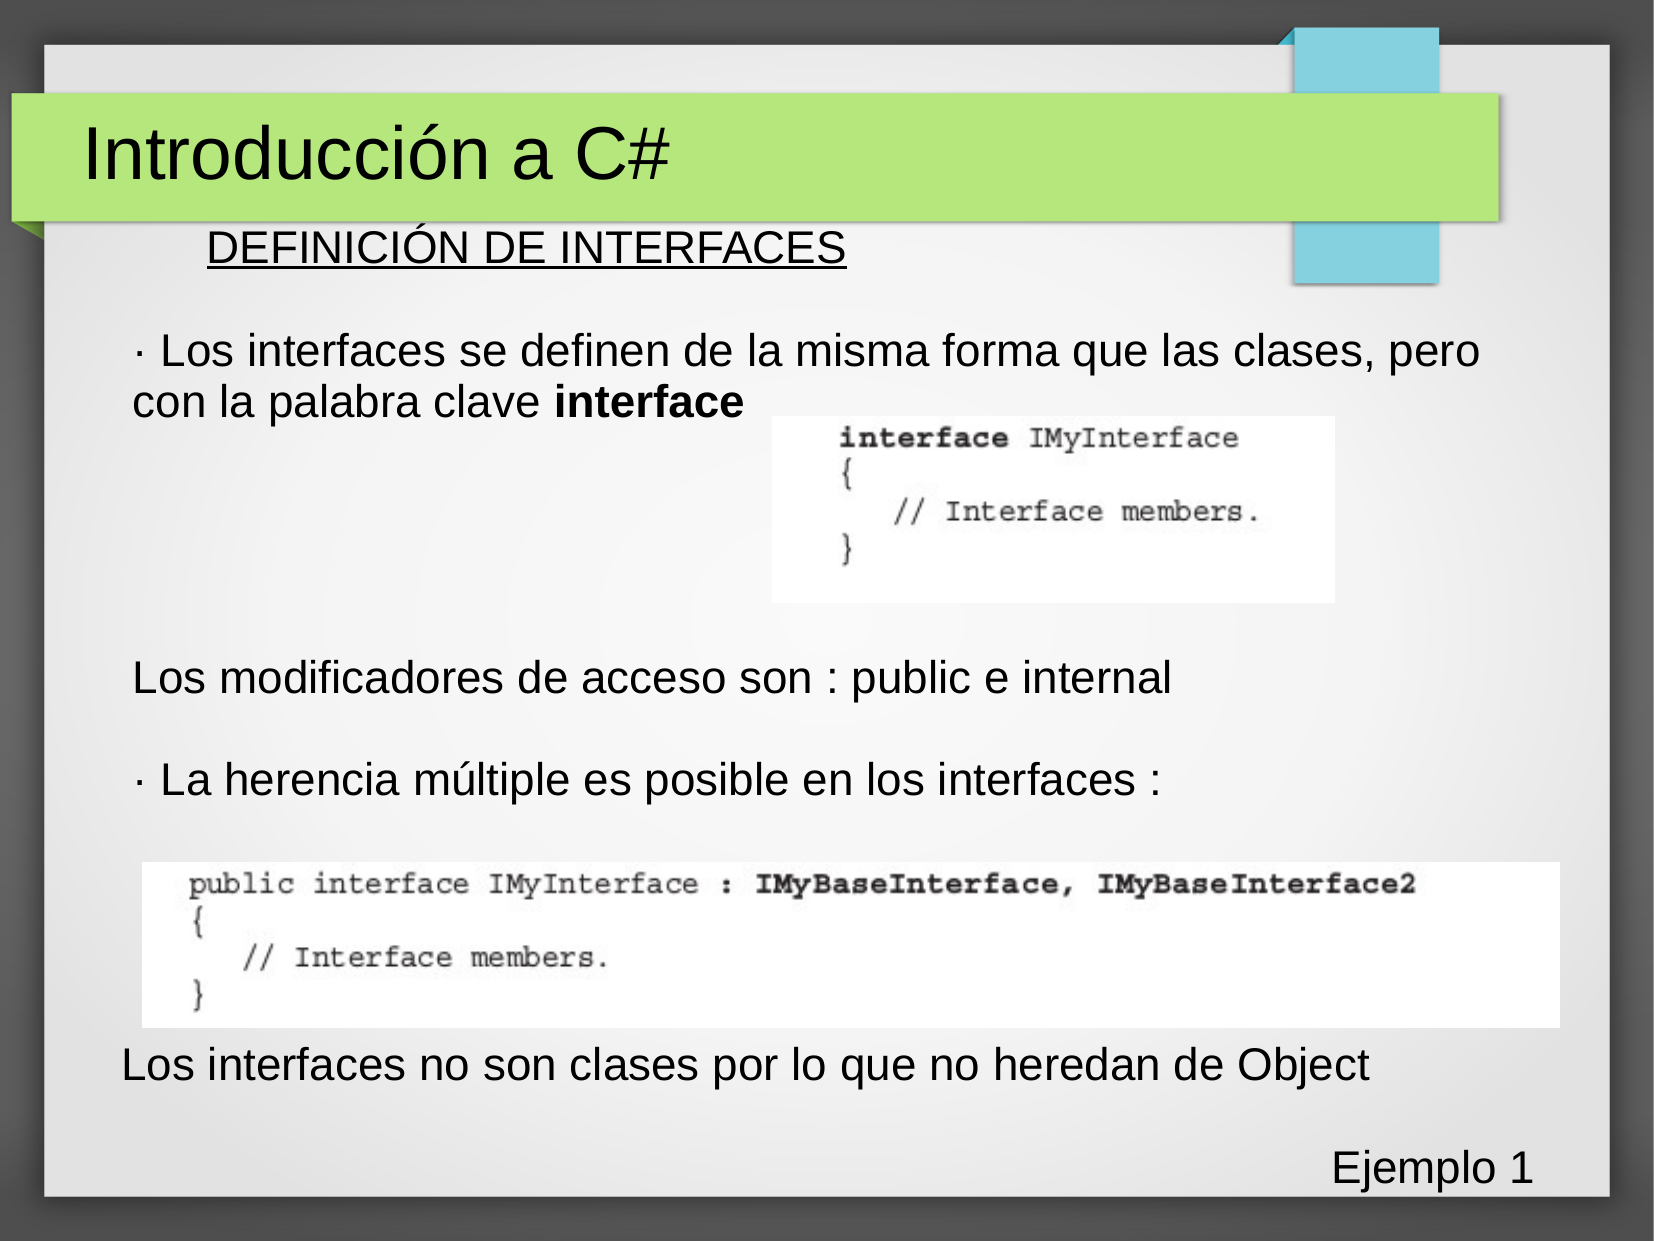

# Introducción a C#
		DEFINICIÓN DE INTERFACES
	· Los interfaces se definen de la misma forma que las clases, pero 		con la palabra clave interface
	Los modificadores de acceso son : public e internal
	· La herencia múltiple es posible en los interfaces :
	Los interfaces no son clases por lo que no heredan de Object
Ejemplo 1